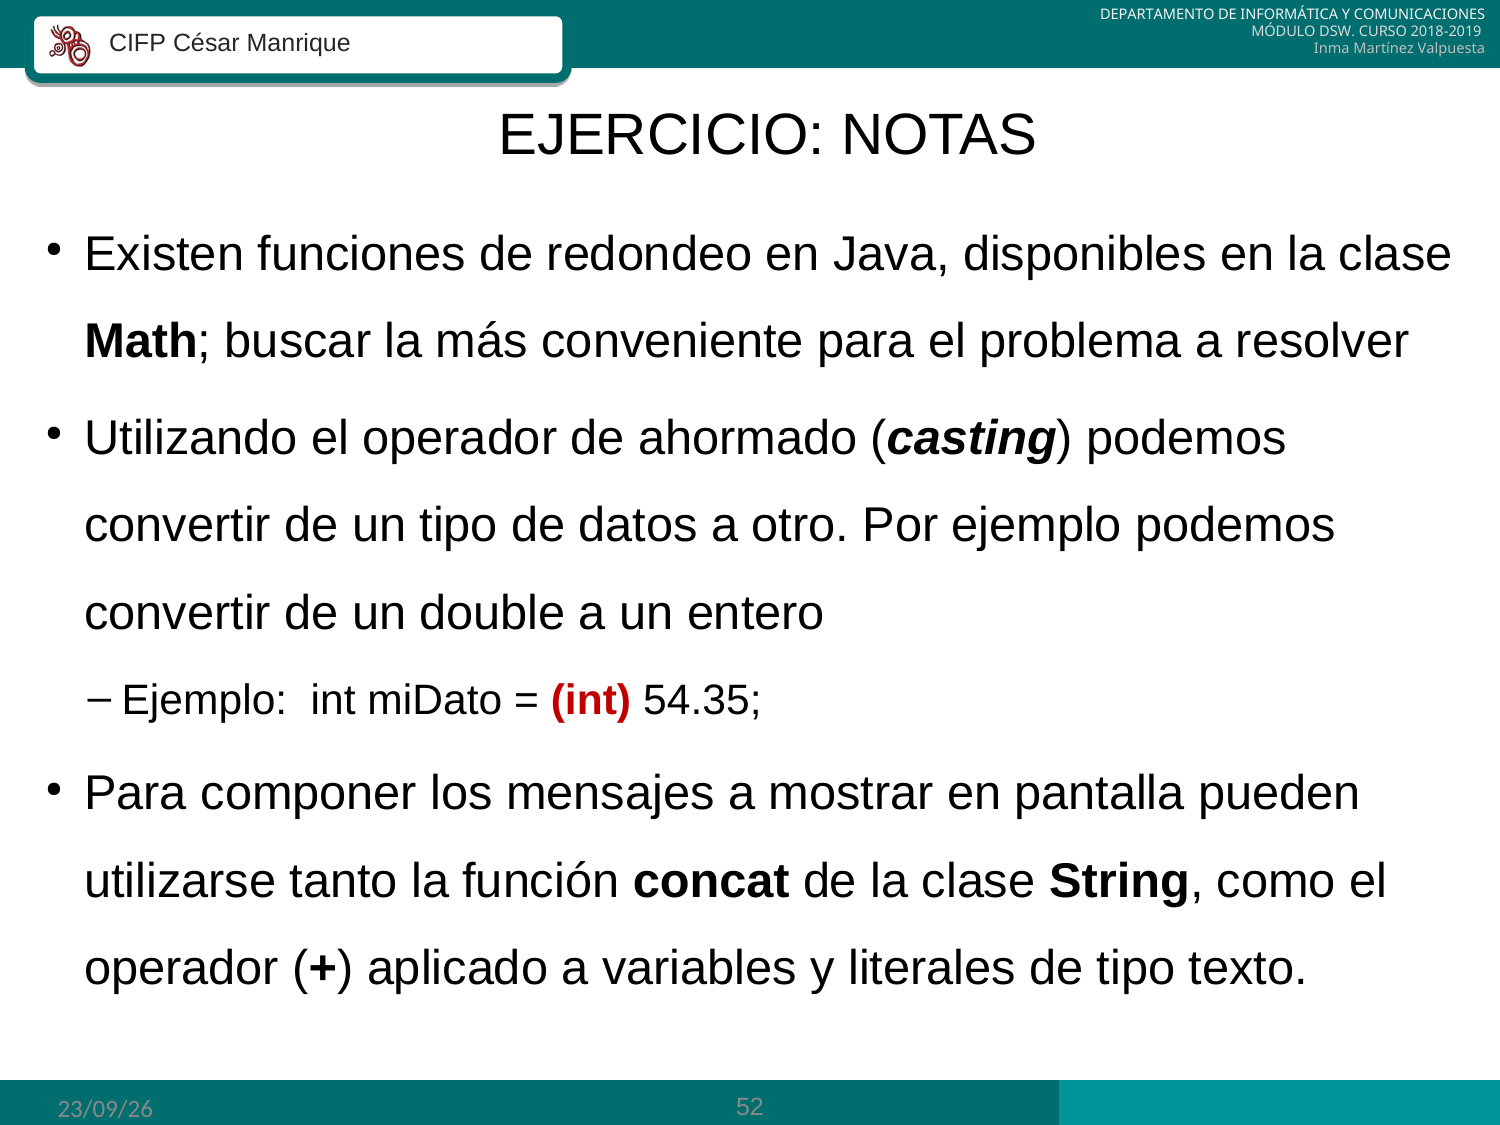

# EJERCICIO: NOTAS
Existen funciones de redondeo en Java, disponibles en la clase Math; buscar la más conveniente para el problema a resolver
Utilizando el operador de ahormado (casting) podemos convertir de un tipo de datos a otro. Por ejemplo podemos convertir de un double a un entero
Ejemplo: int miDato = (int) 54.35;
Para componer los mensajes a mostrar en pantalla pueden utilizarse tanto la función concat de la clase String, como el operador (+) aplicado a variables y literales de tipo texto.